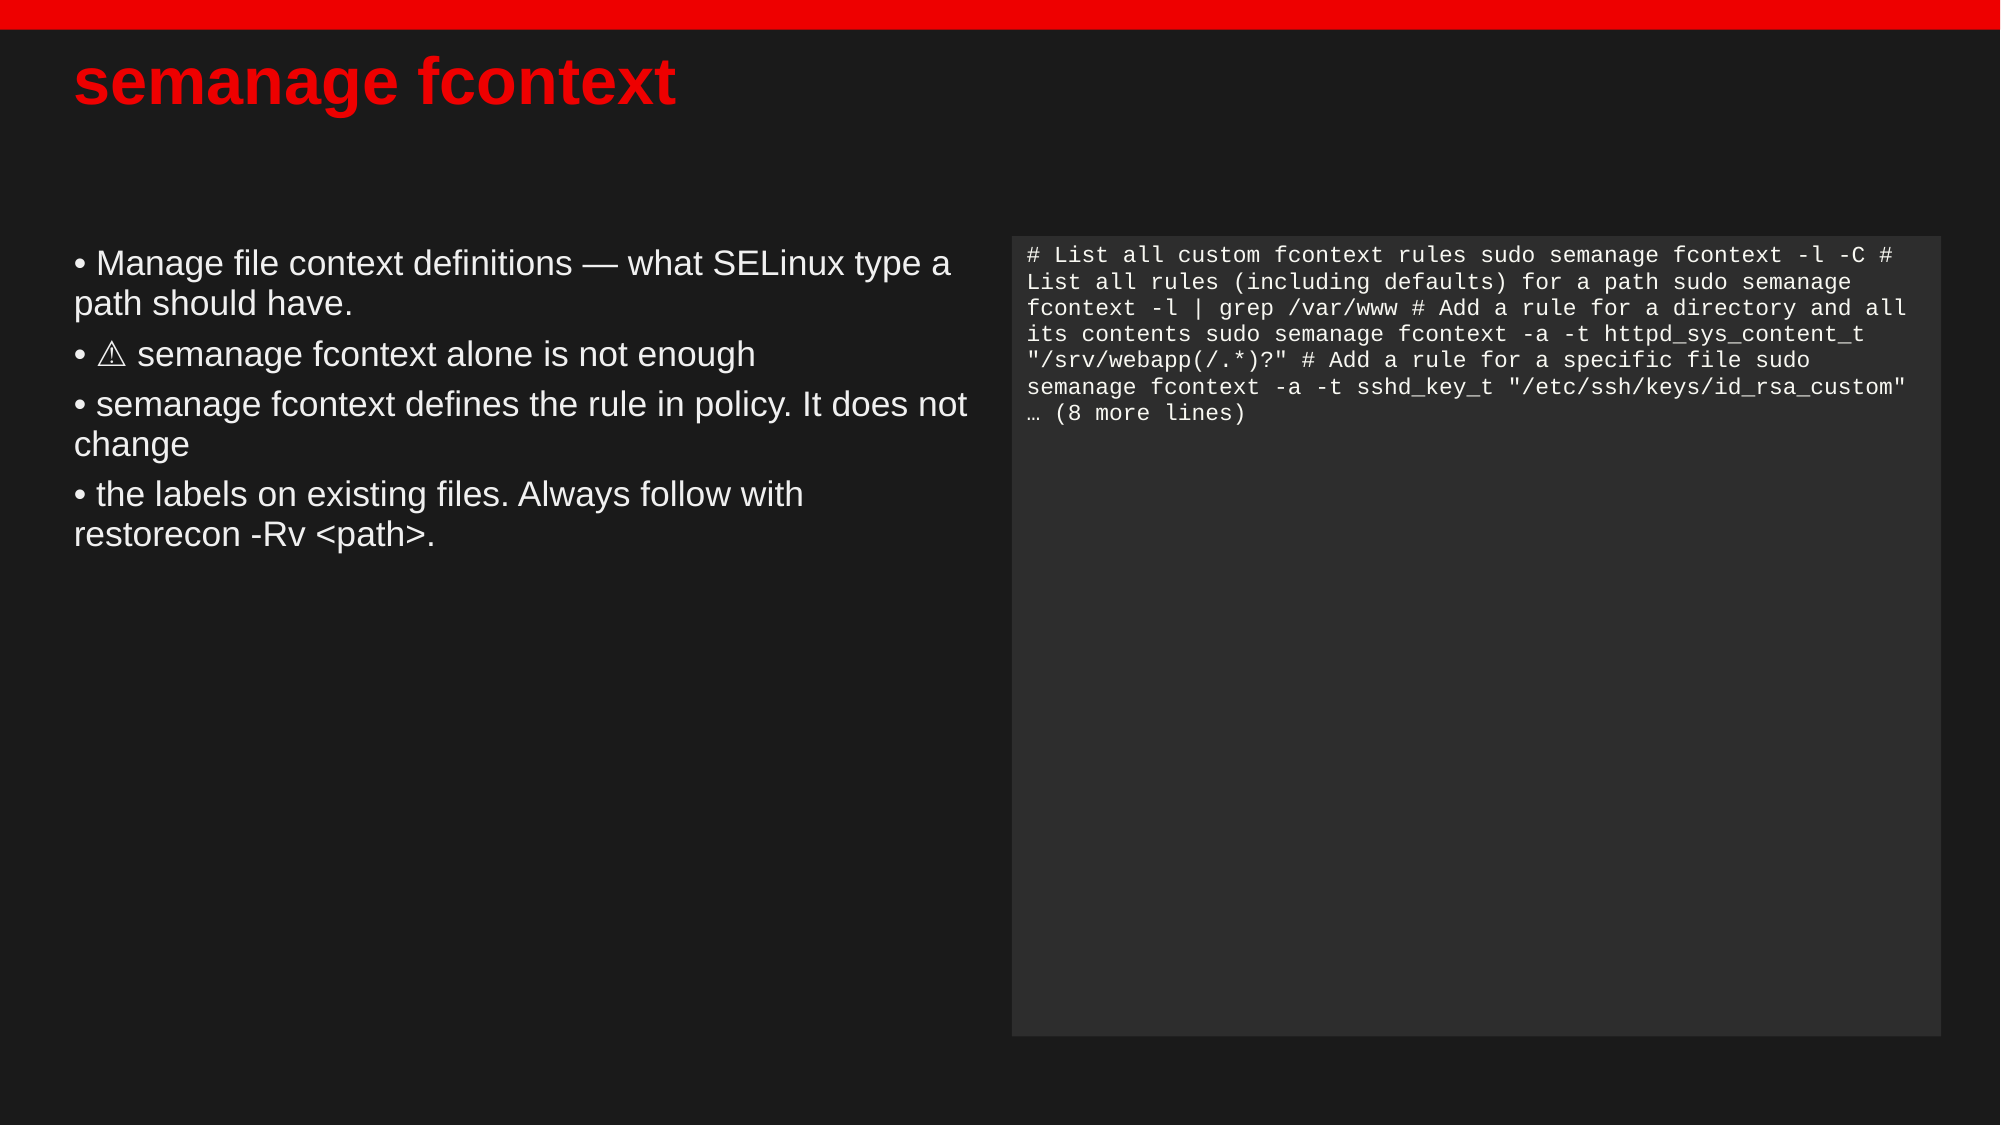

semanage fcontext
• Manage file context definitions — what SELinux type a path should have.
• ⚠️ semanage fcontext alone is not enough
• semanage fcontext defines the rule in policy. It does not change
• the labels on existing files. Always follow with restorecon -Rv <path>.
# List all custom fcontext rules sudo semanage fcontext -l -C # List all rules (including defaults) for a path sudo semanage fcontext -l | grep /var/www # Add a rule for a directory and all its contents sudo semanage fcontext -a -t httpd_sys_content_t "/srv/webapp(/.*)?" # Add a rule for a specific file sudo semanage fcontext -a -t sshd_key_t "/etc/ssh/keys/id_rsa_custom" … (8 more lines)